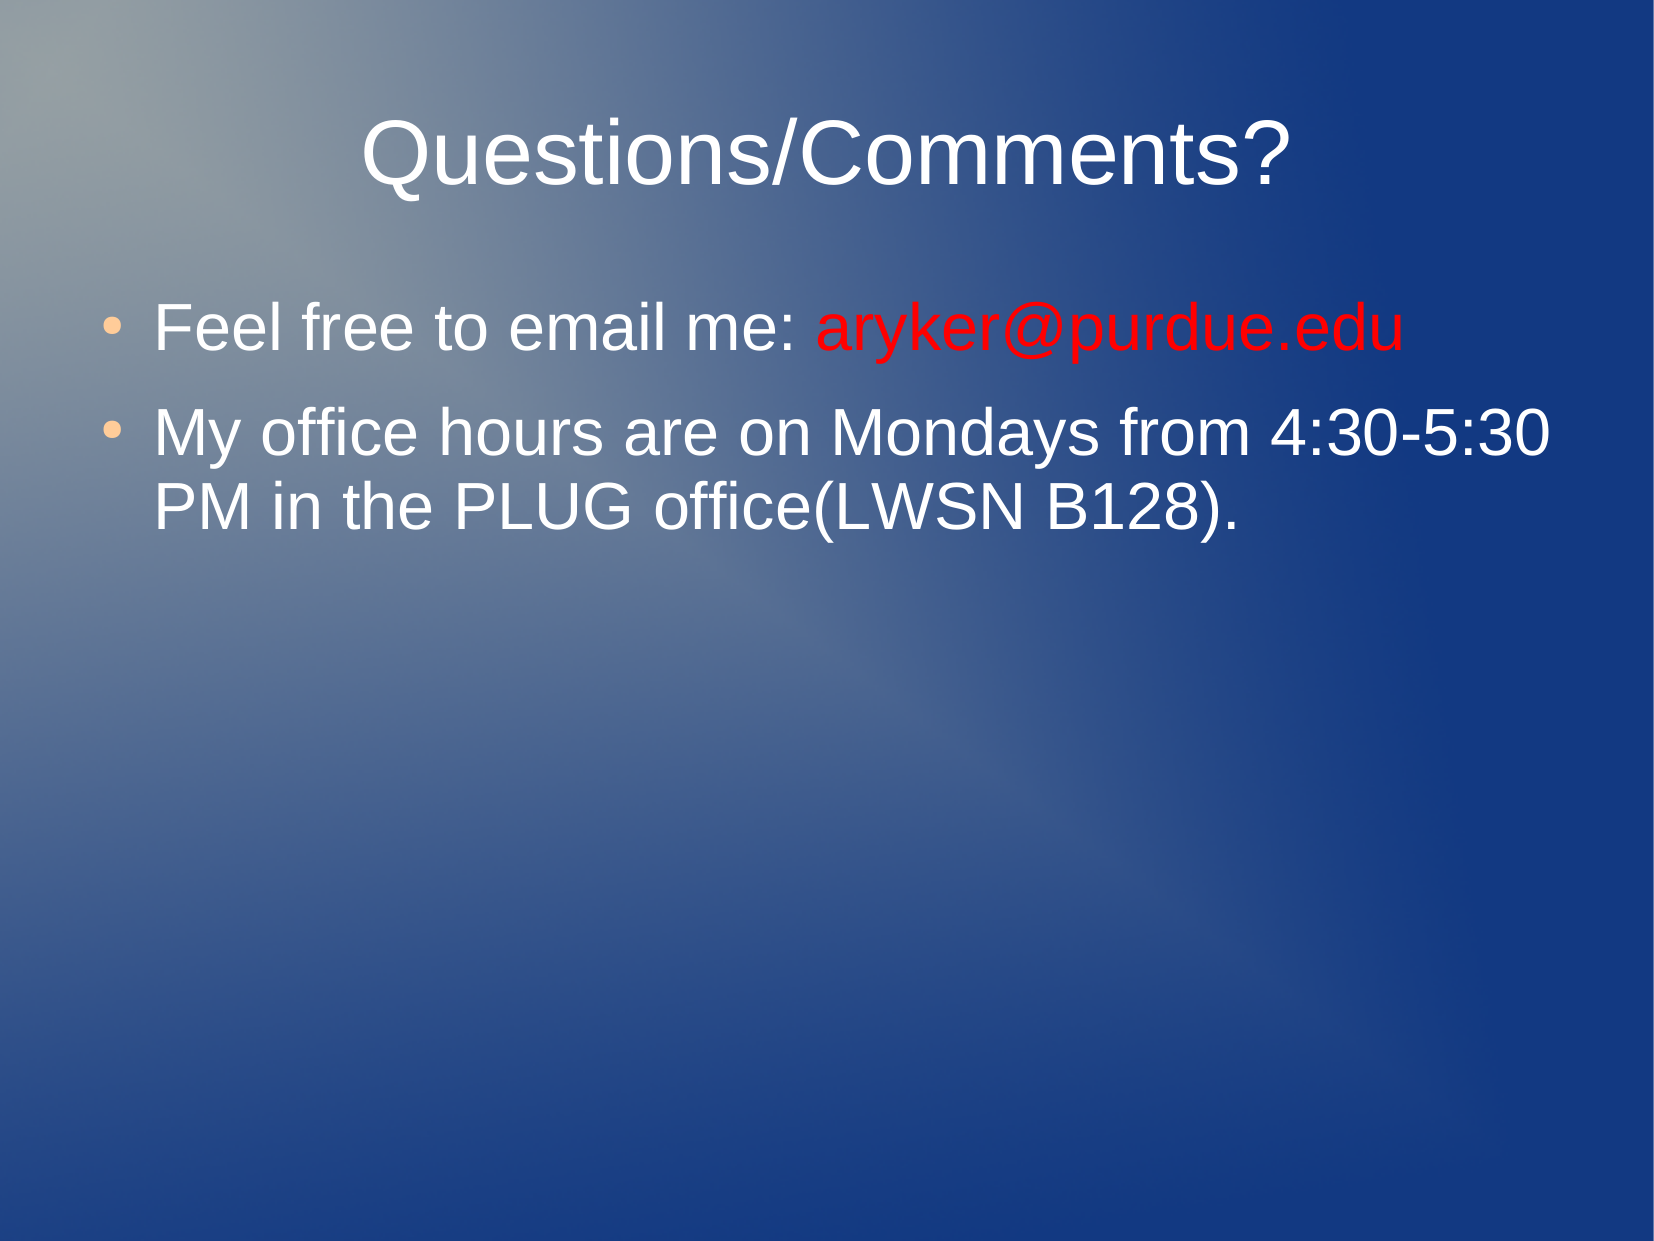

# Questions/Comments?
Feel free to email me: aryker@purdue.edu
My office hours are on Mondays from 4:30-5:30 PM in the PLUG office(LWSN B128).